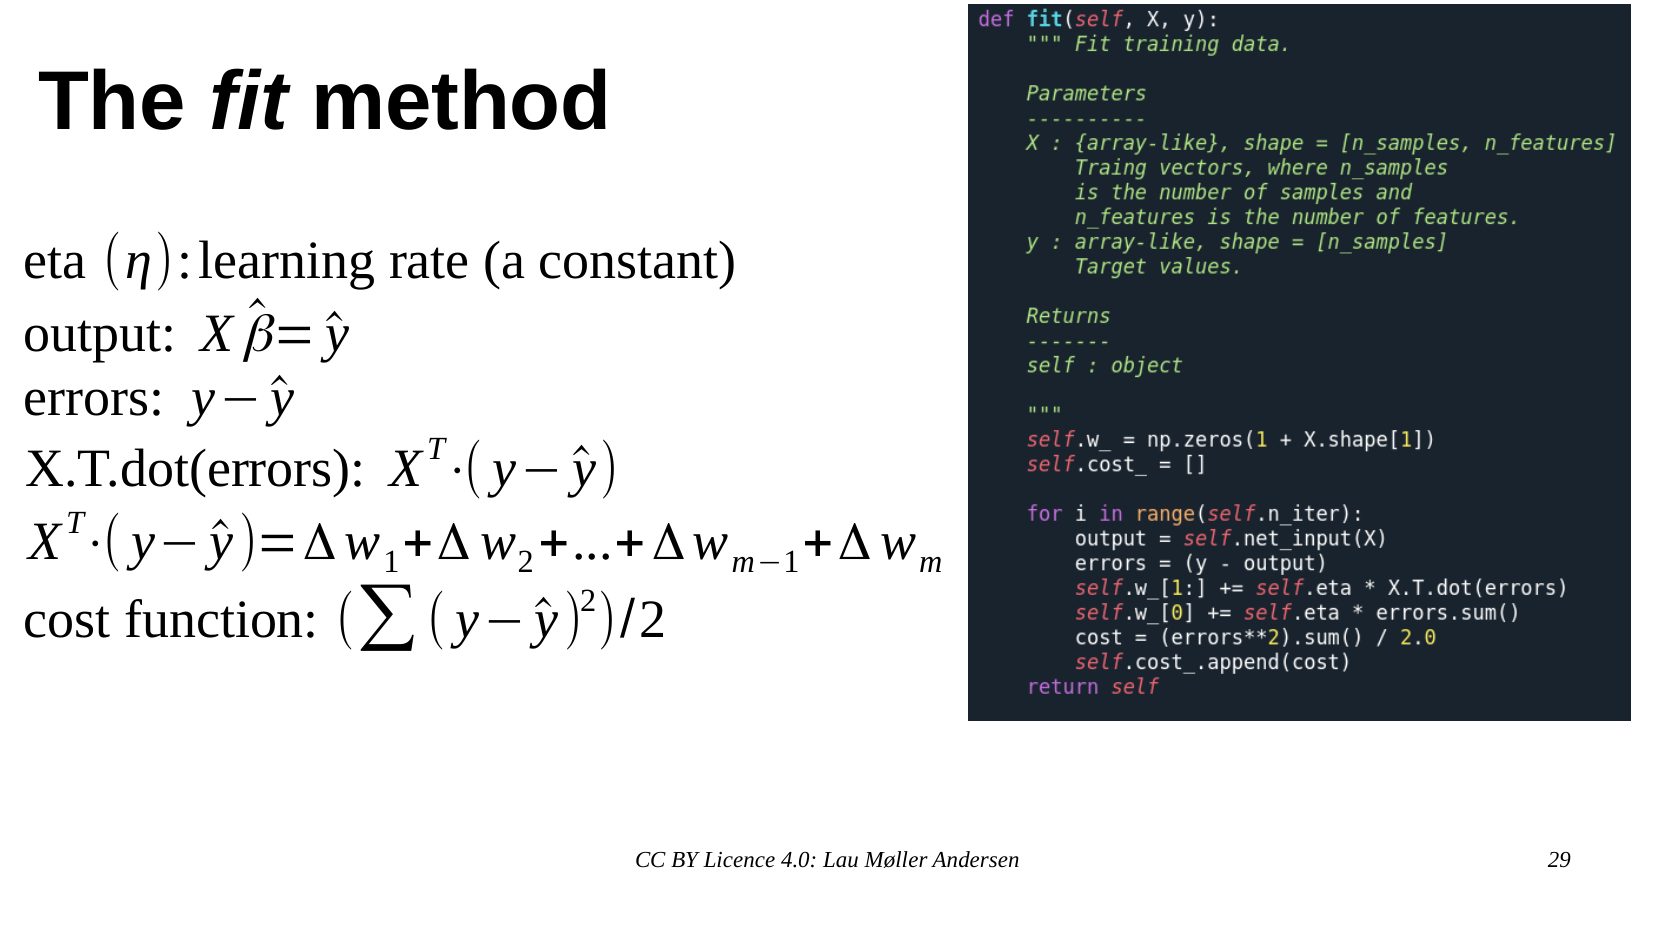

The fit method
CC BY Licence 4.0: Lau Møller Andersen
29